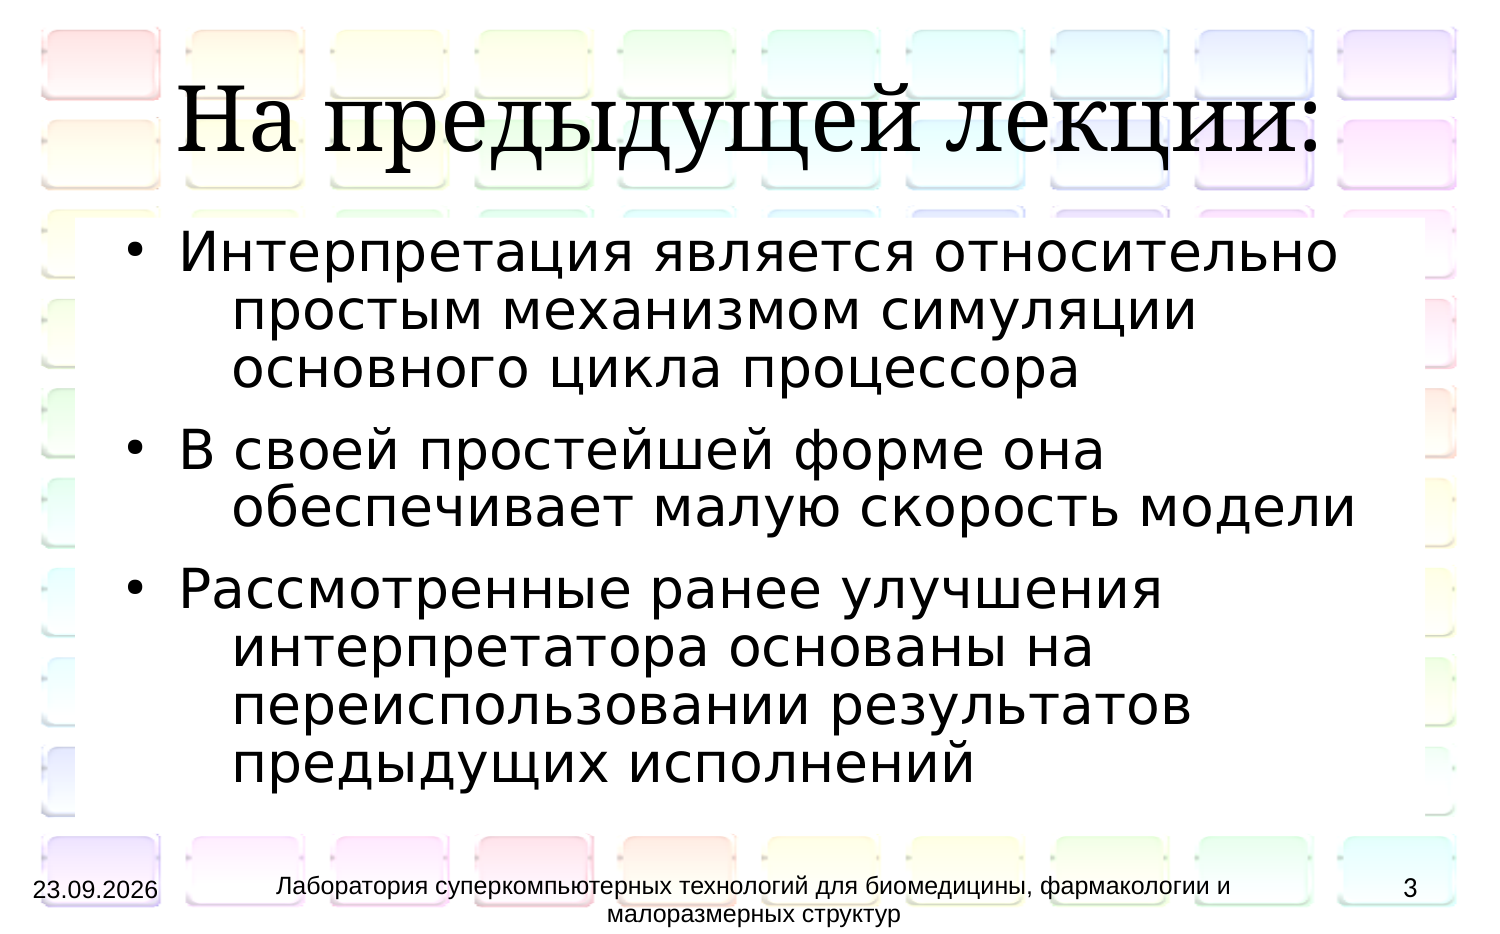

# На предыдущей лекции:
Интерпретация является относительно простым механизмом симуляции основного цикла процессора
В своей простейшей форме она обеспечивает малую скорость модели
Рассмотренные ранее улучшения интерпретатора основаны на переиспользовании результатов предыдущих исполнений
Лаборатория суперкомпьютерных технологий для биомедицины, фармакологии и малоразмерных структур